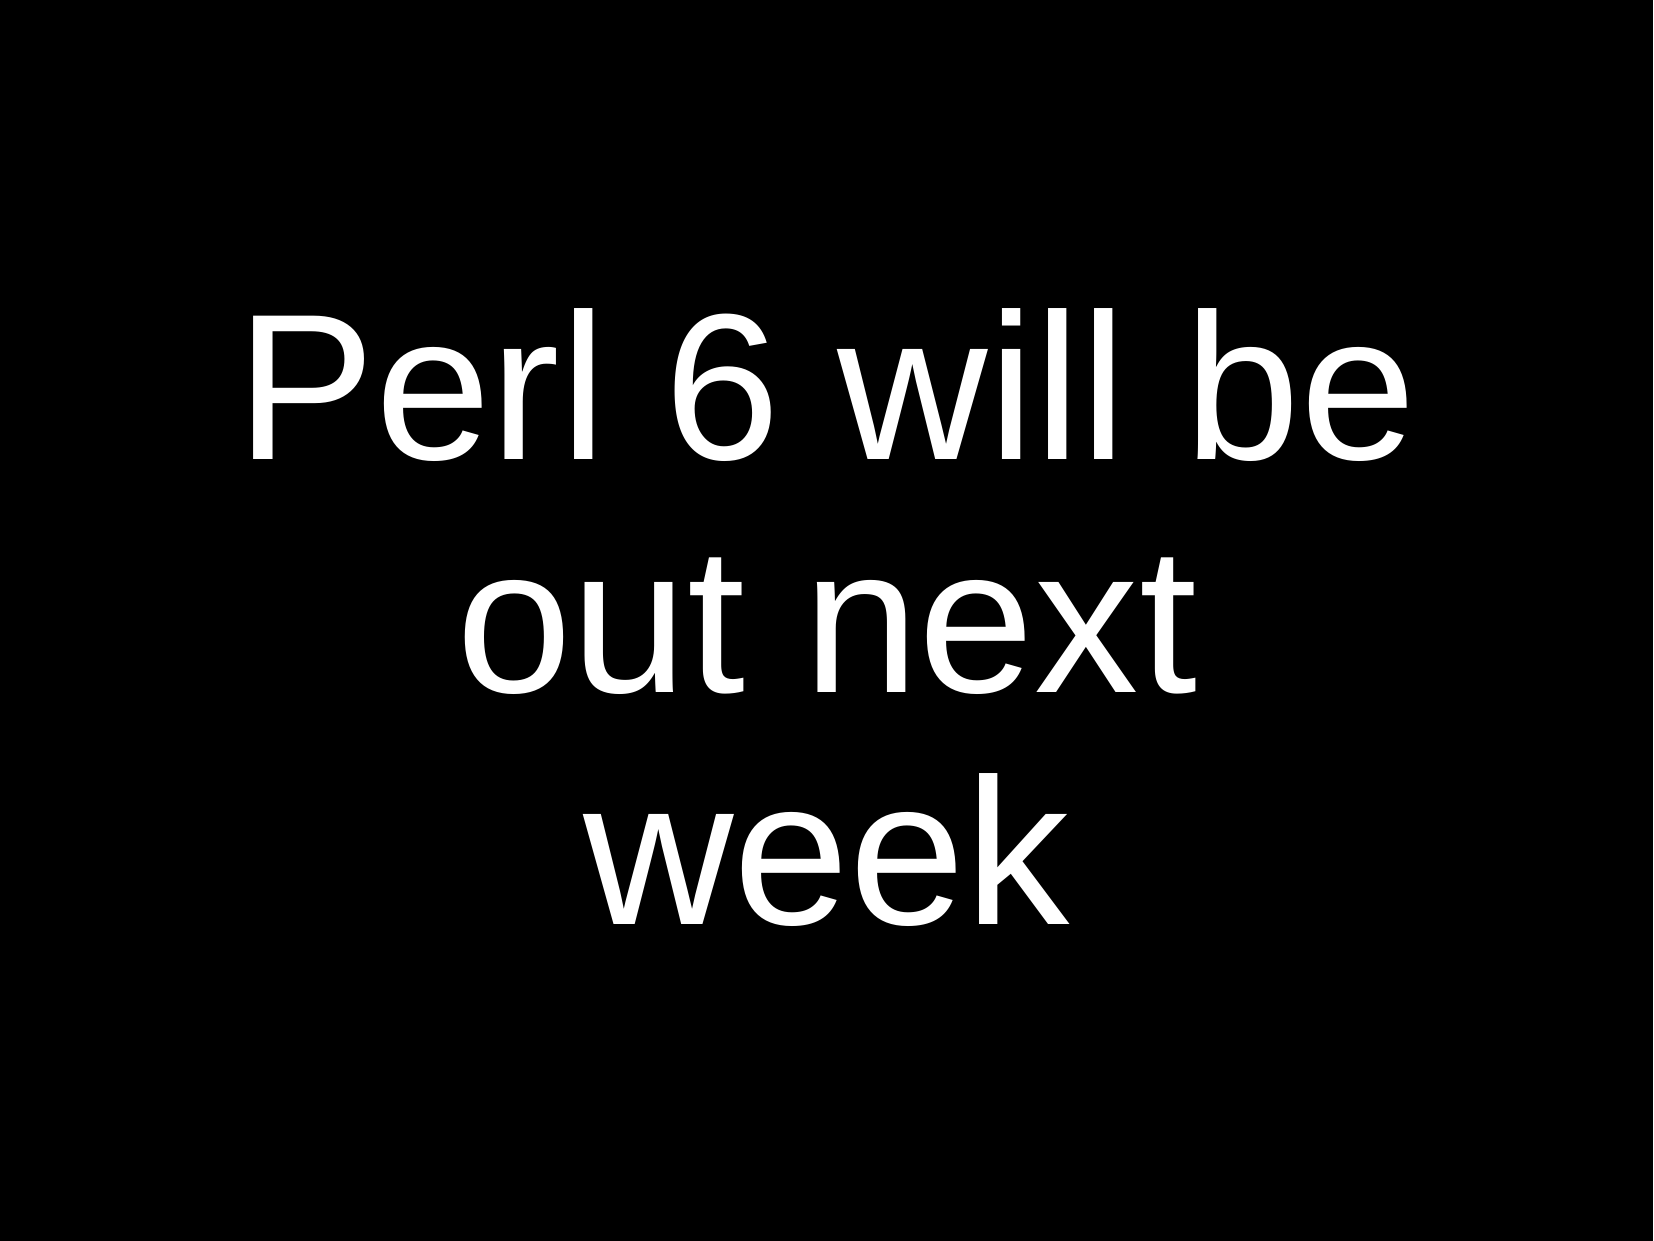

# Perl 6 will be out next week